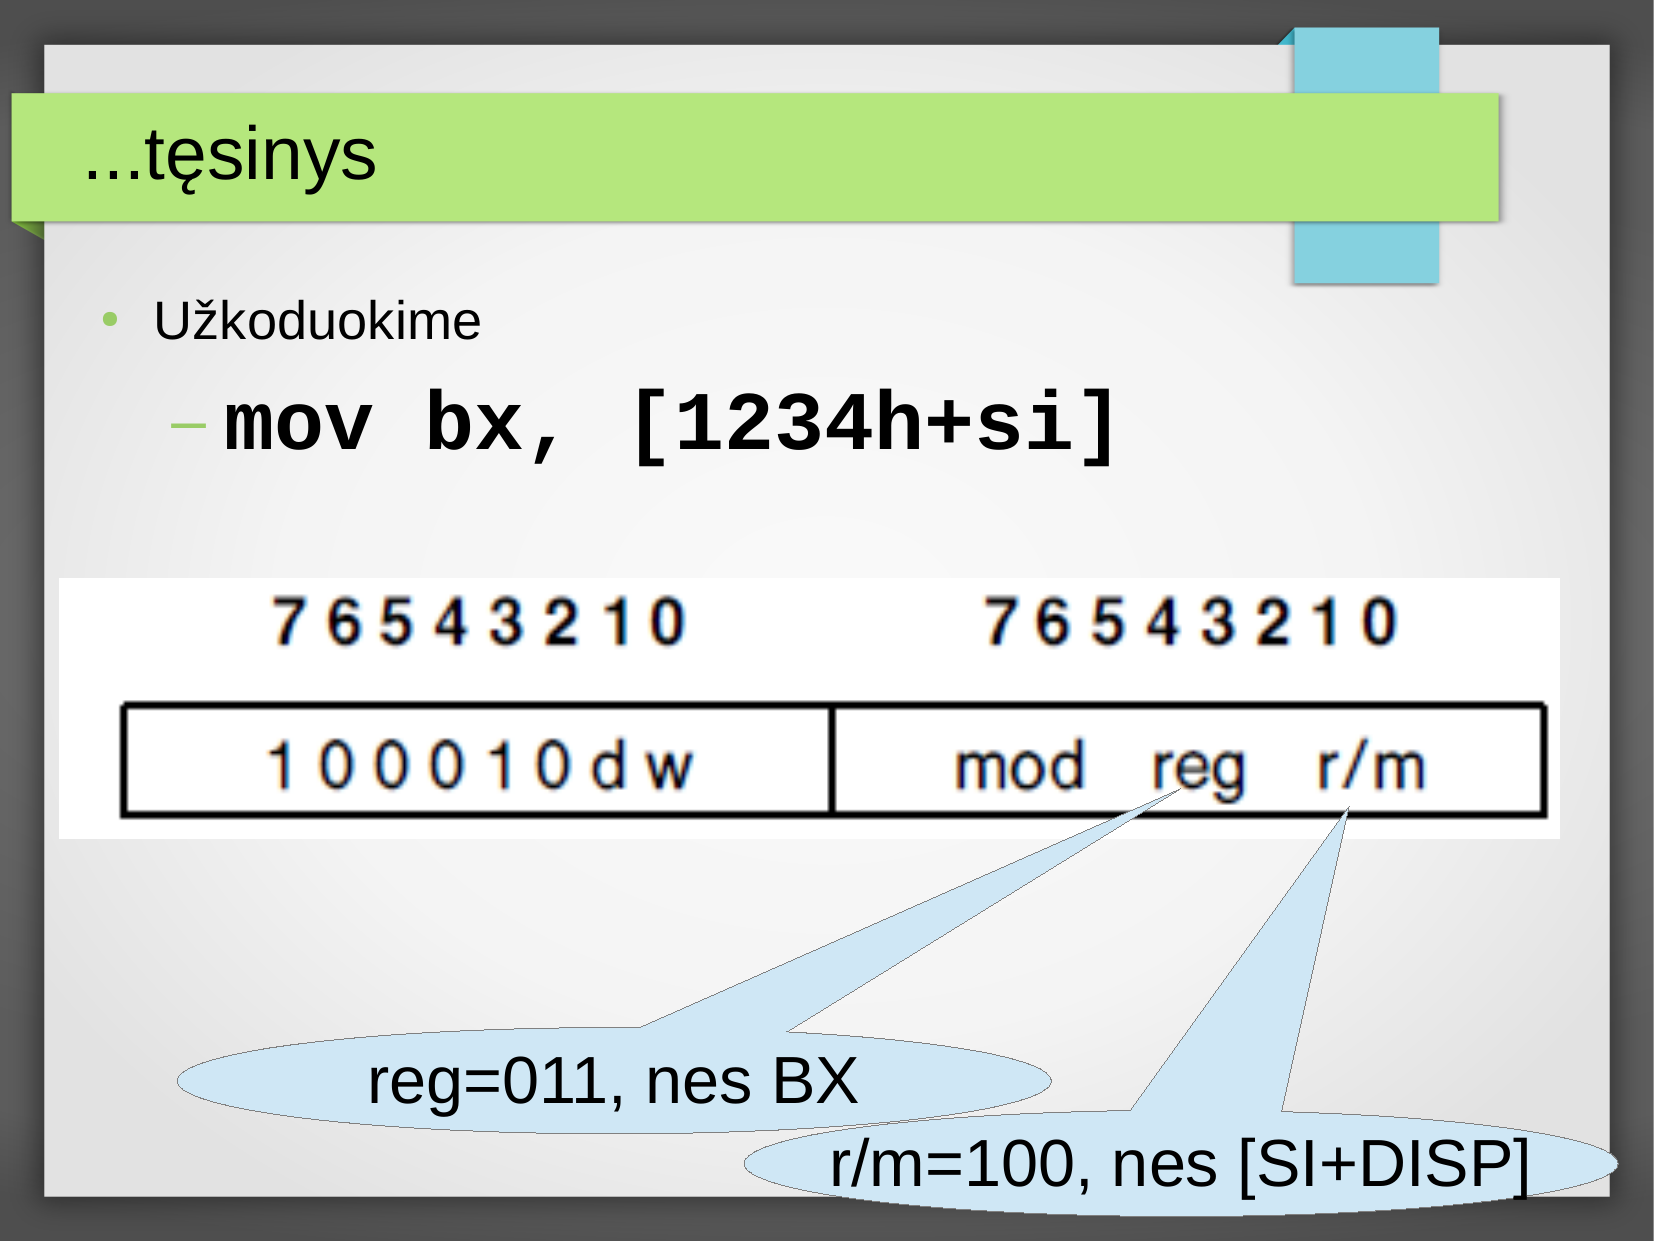

# ...tęsinys
Užkoduokime
mov bx, [1234h+si]
reg=011, nes BX
r/m=100, nes [SI+DISP]